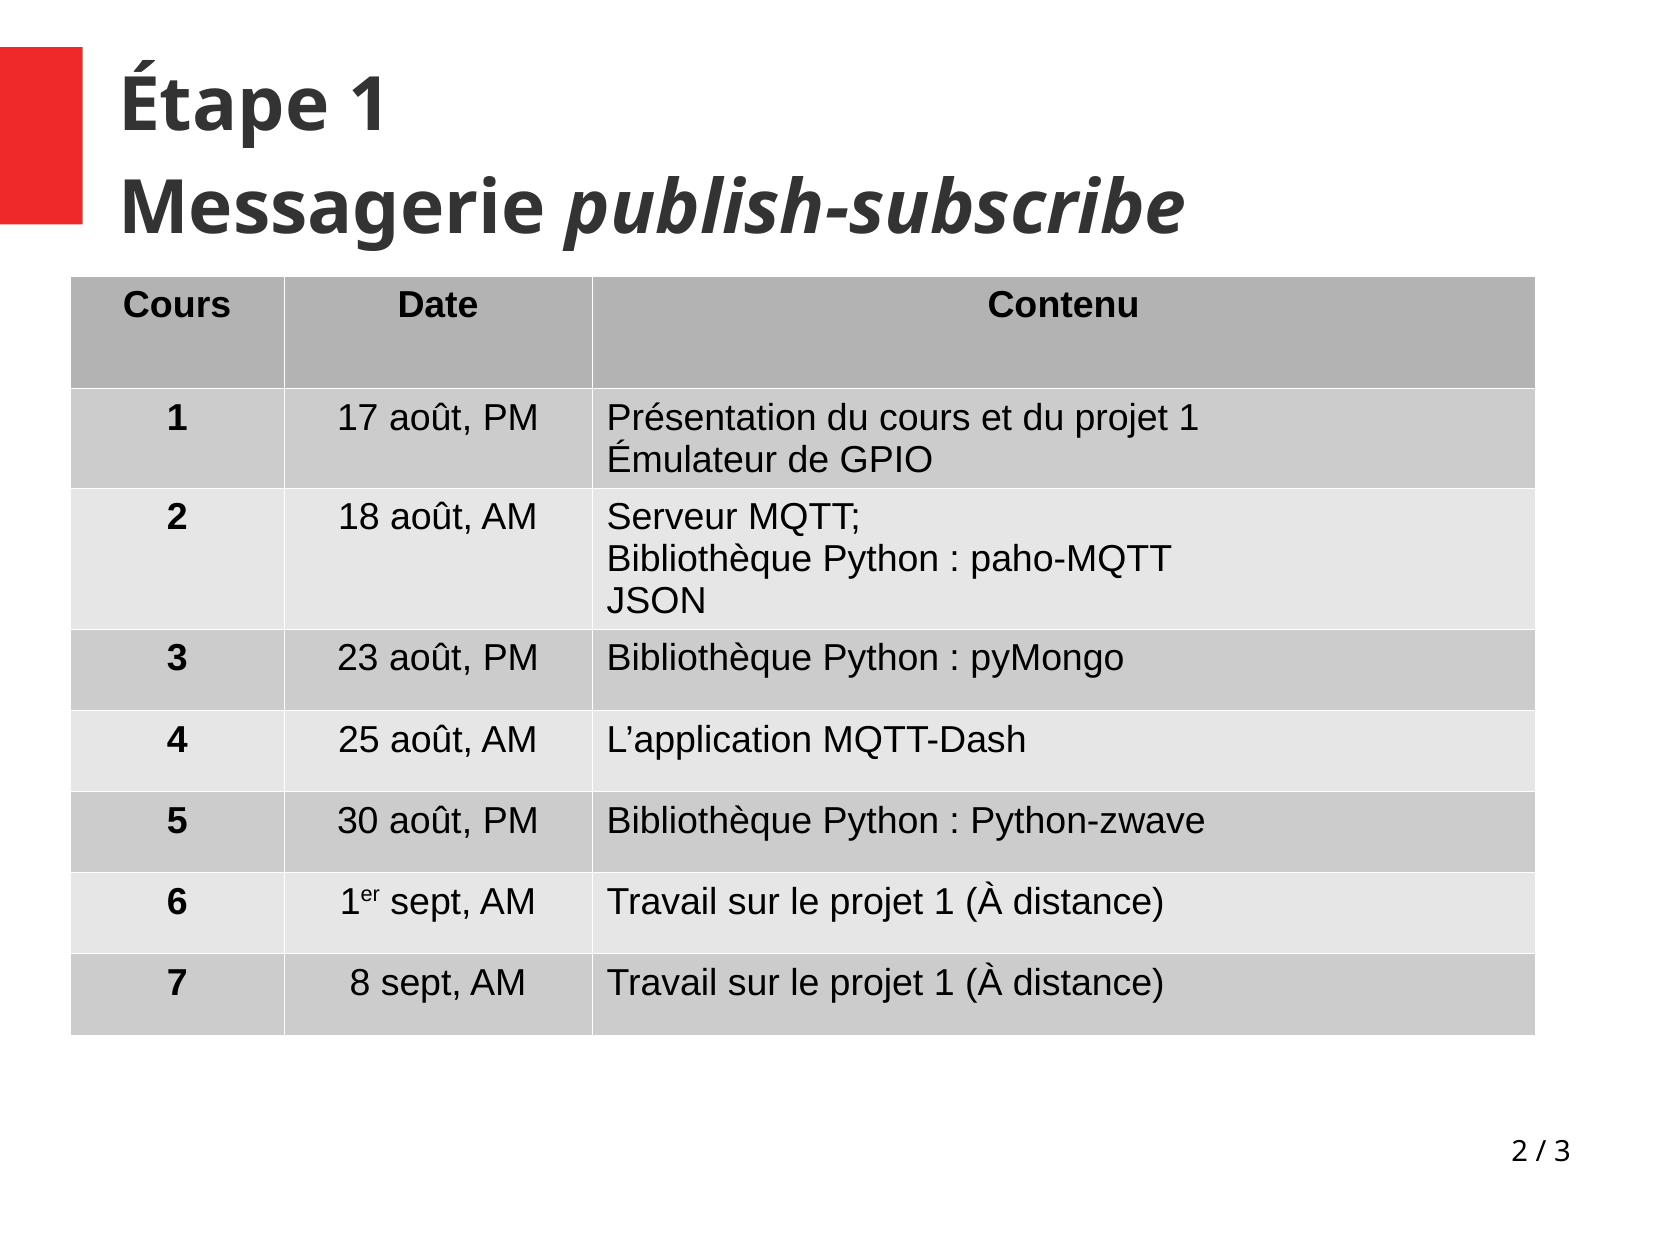

# Étape 1 Messagerie publish-subscribe
| Cours | Date | Contenu |
| --- | --- | --- |
| 1 | 17 août, PM | Présentation du cours et du projet 1 Émulateur de GPIO |
| 2 | 18 août, AM | Serveur MQTT; Bibliothèque Python : paho-MQTT JSON |
| 3 | 23 août, PM | Bibliothèque Python : pyMongo |
| 4 | 25 août, AM | L’application MQTT-Dash |
| 5 | 30 août, PM | Bibliothèque Python : Python-zwave |
| 6 | 1er sept, AM | Travail sur le projet 1 (À distance) |
| 7 | 8 sept, AM | Travail sur le projet 1 (À distance) |
2